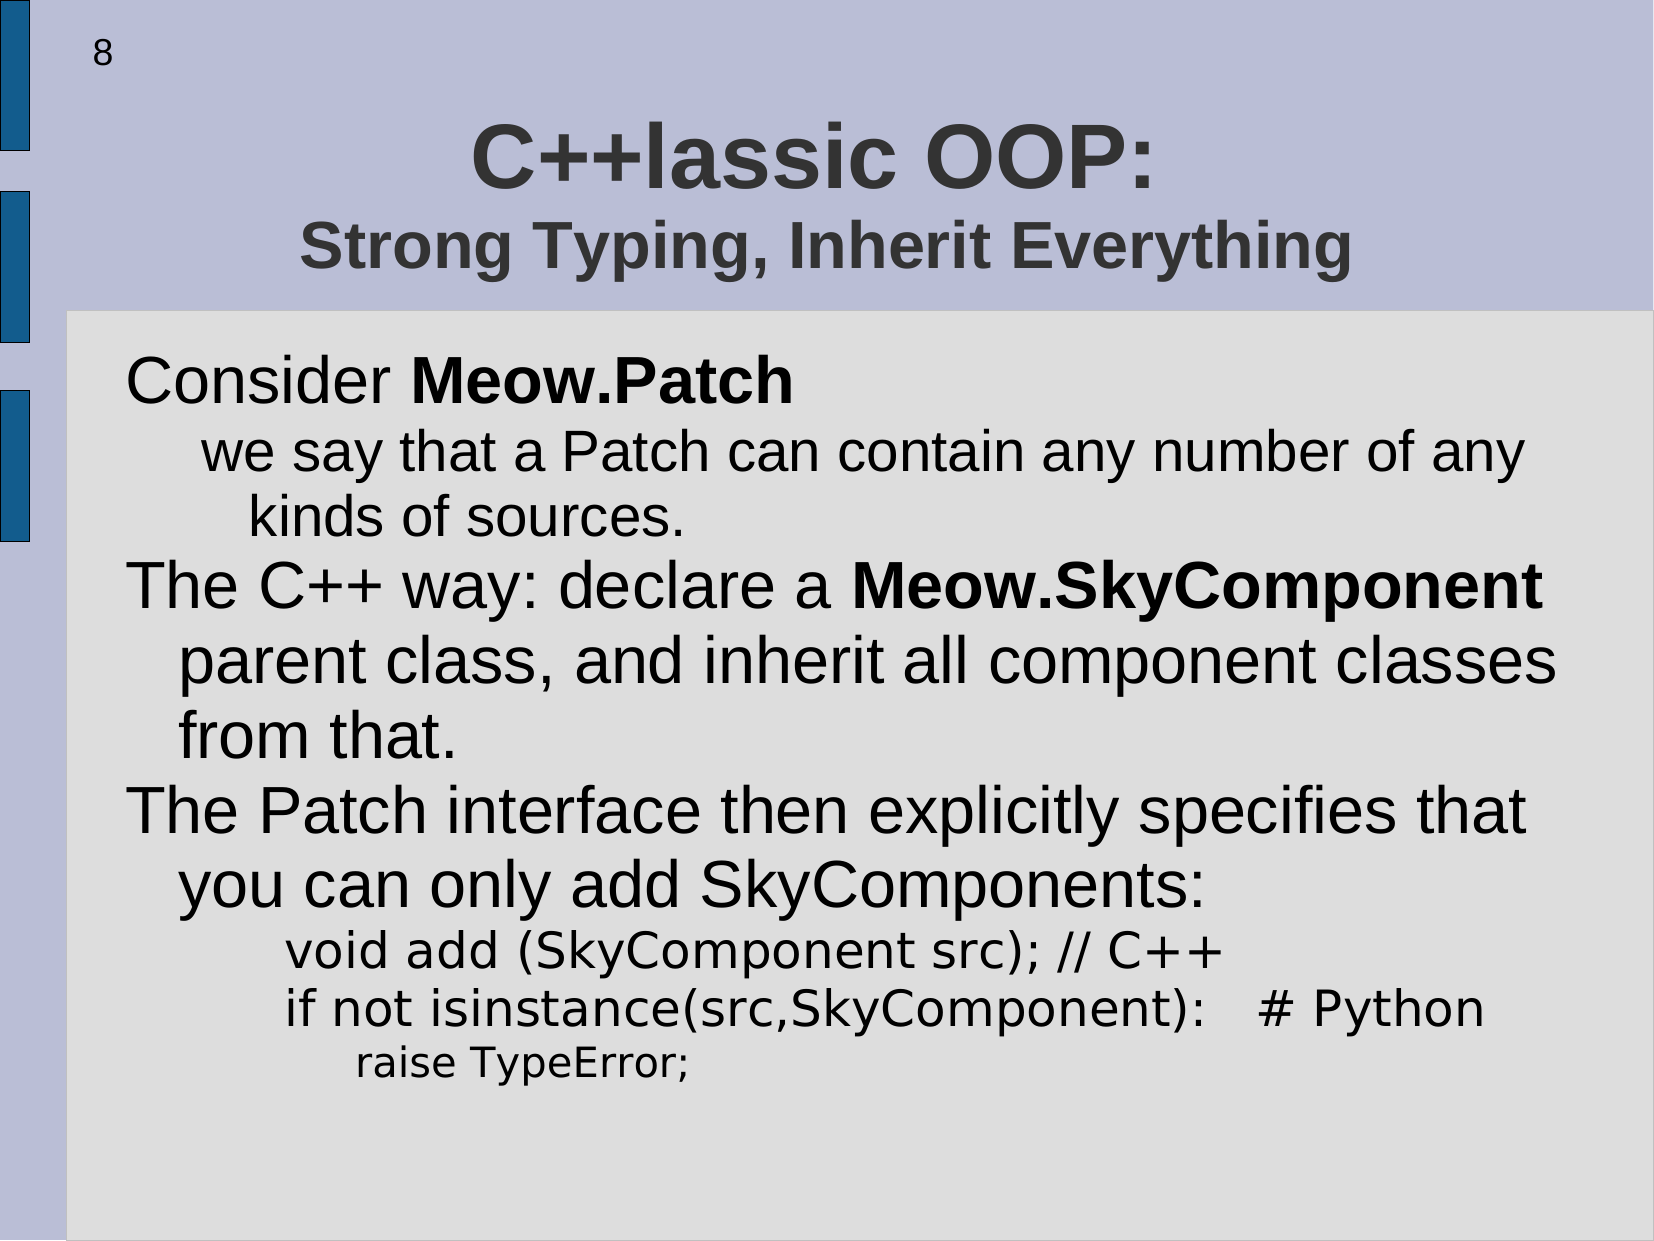

# C++lassic OOP: Strong Typing, Inherit Everything
Consider Meow.Patch
we say that a Patch can contain any number of any kinds of sources.
The C++ way: declare a Meow.SkyComponent parent class, and inherit all component classes from that.
The Patch interface then explicitly specifies that you can only add SkyComponents:
void add (SkyComponent src); // C++
if not isinstance(src,SkyComponent): # Python
raise TypeError;